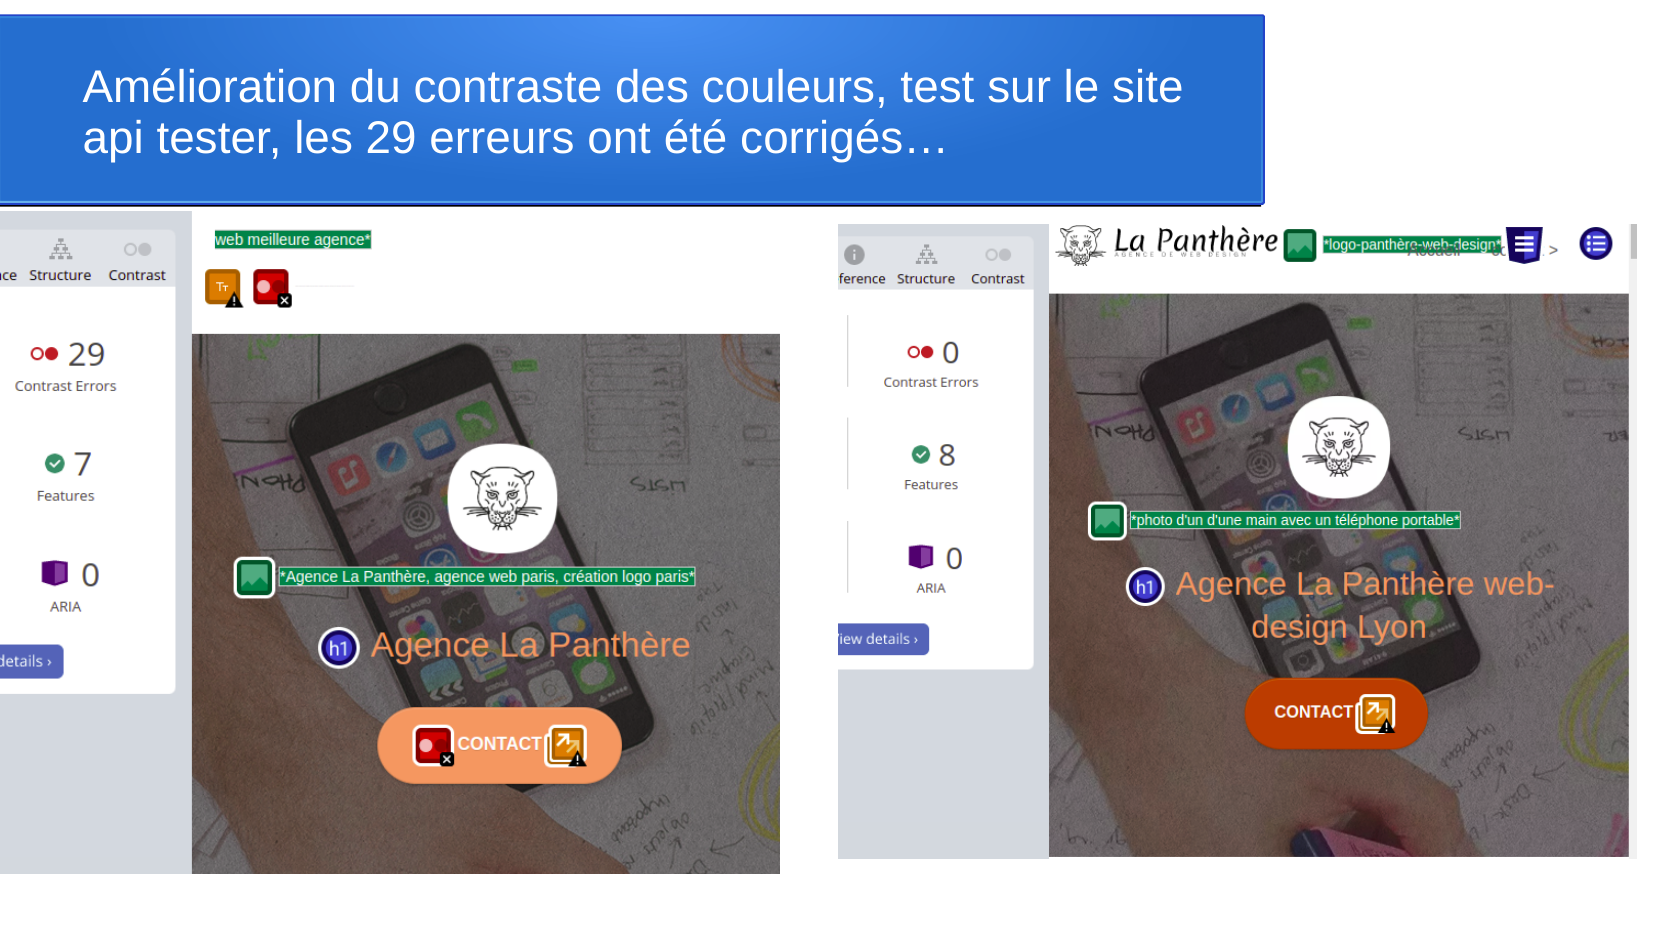

# Amélioration du contraste des couleurs, test sur le site api tester, les 29 erreurs ont été corrigés…